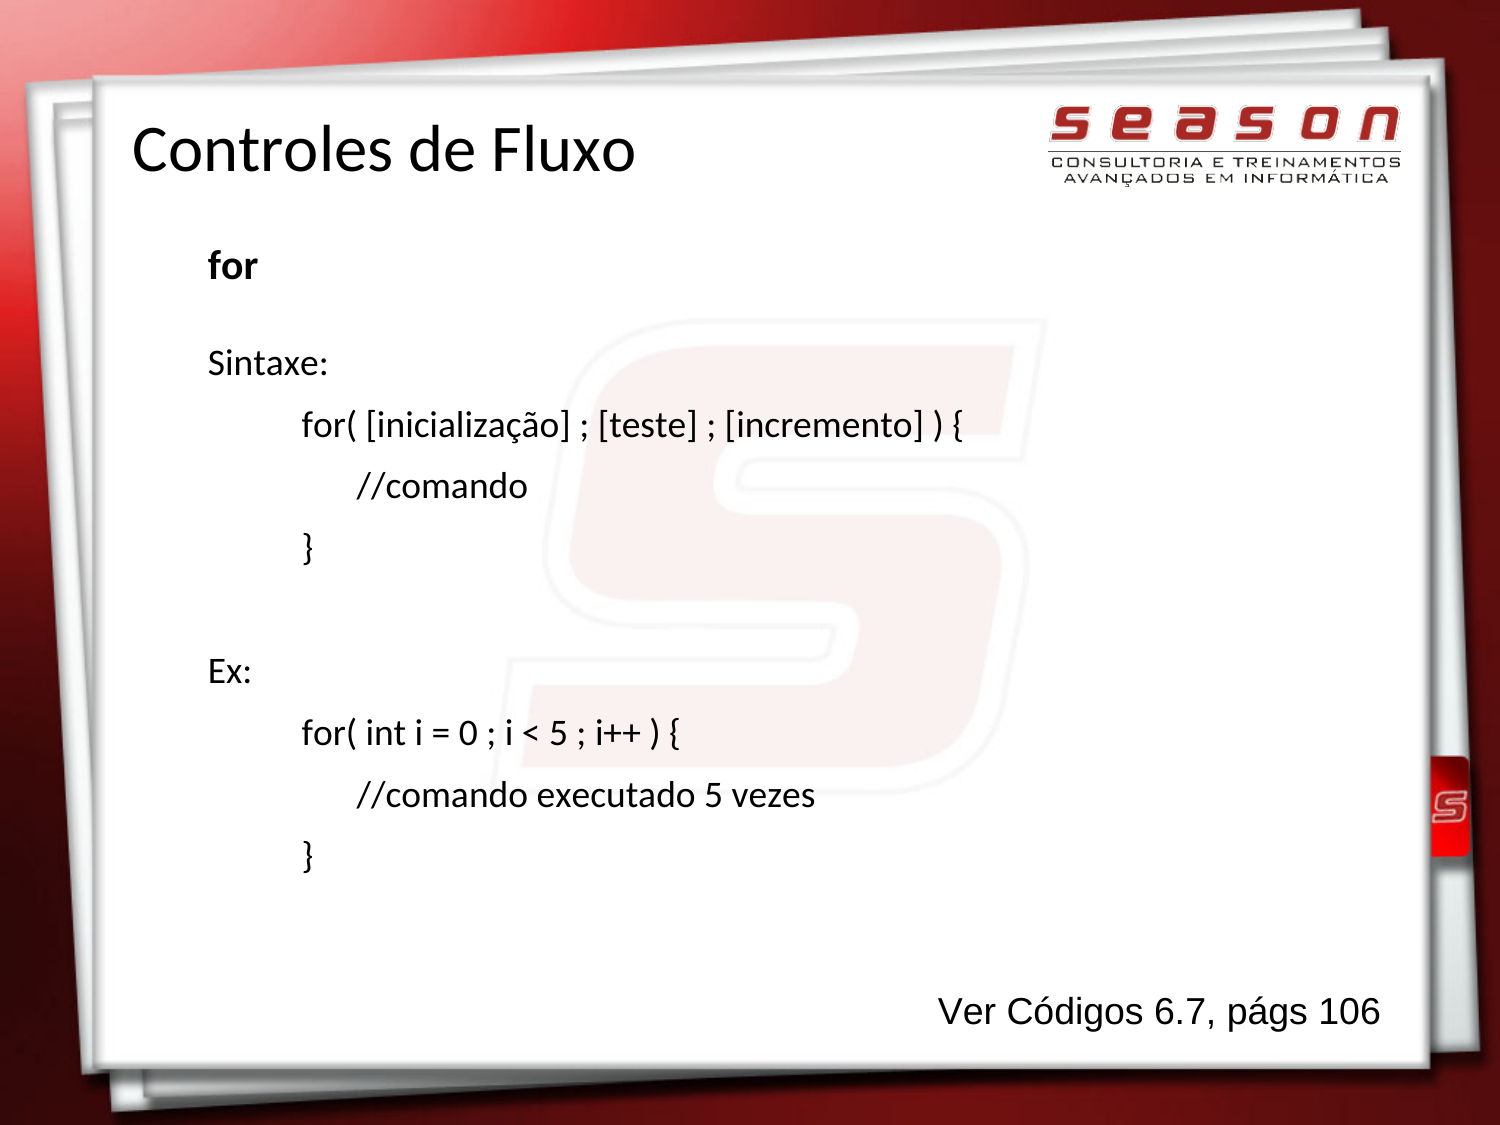

# Controles de Fluxo
for
Sintaxe:
for( [inicialização] ; [teste] ; [incremento] ) {
	//comando
}
Ex:
for( int i = 0 ; i < 5 ; i++ ) {
	//comando executado 5 vezes
}
Ver Códigos 6.7, págs 106